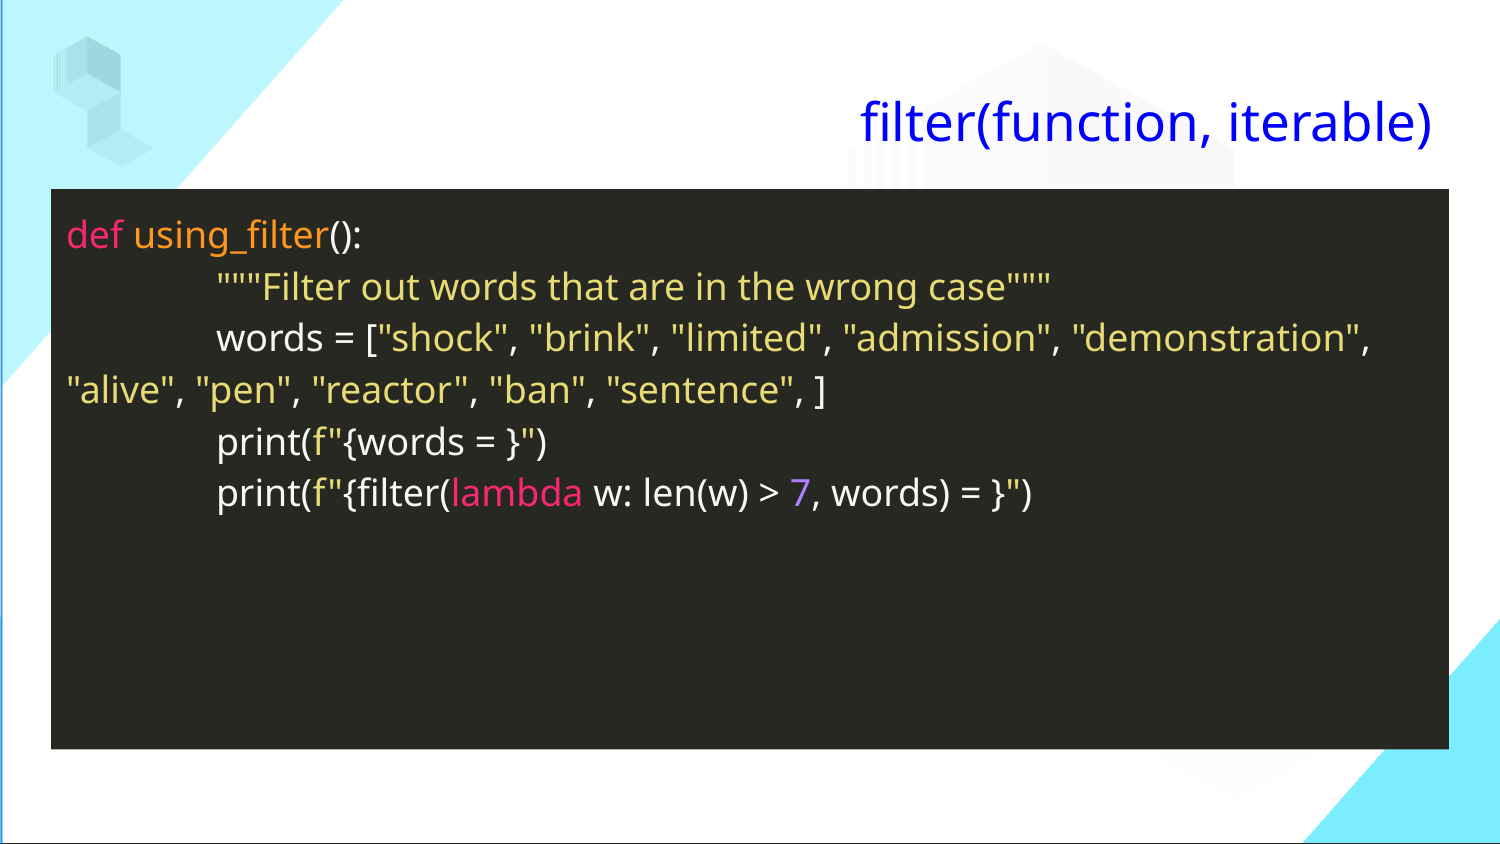

# filter(function, iterable)
def using_filter():
	"""Filter out words that are in the wrong case"""
	words = ["shock", "brink", "limited", "admission", "demonstration", "alive", "pen", "reactor", "ban", "sentence", ]
	print(f"{words = }")
	print(f"{filter(lambda w: len(w) > 7, words) = }")